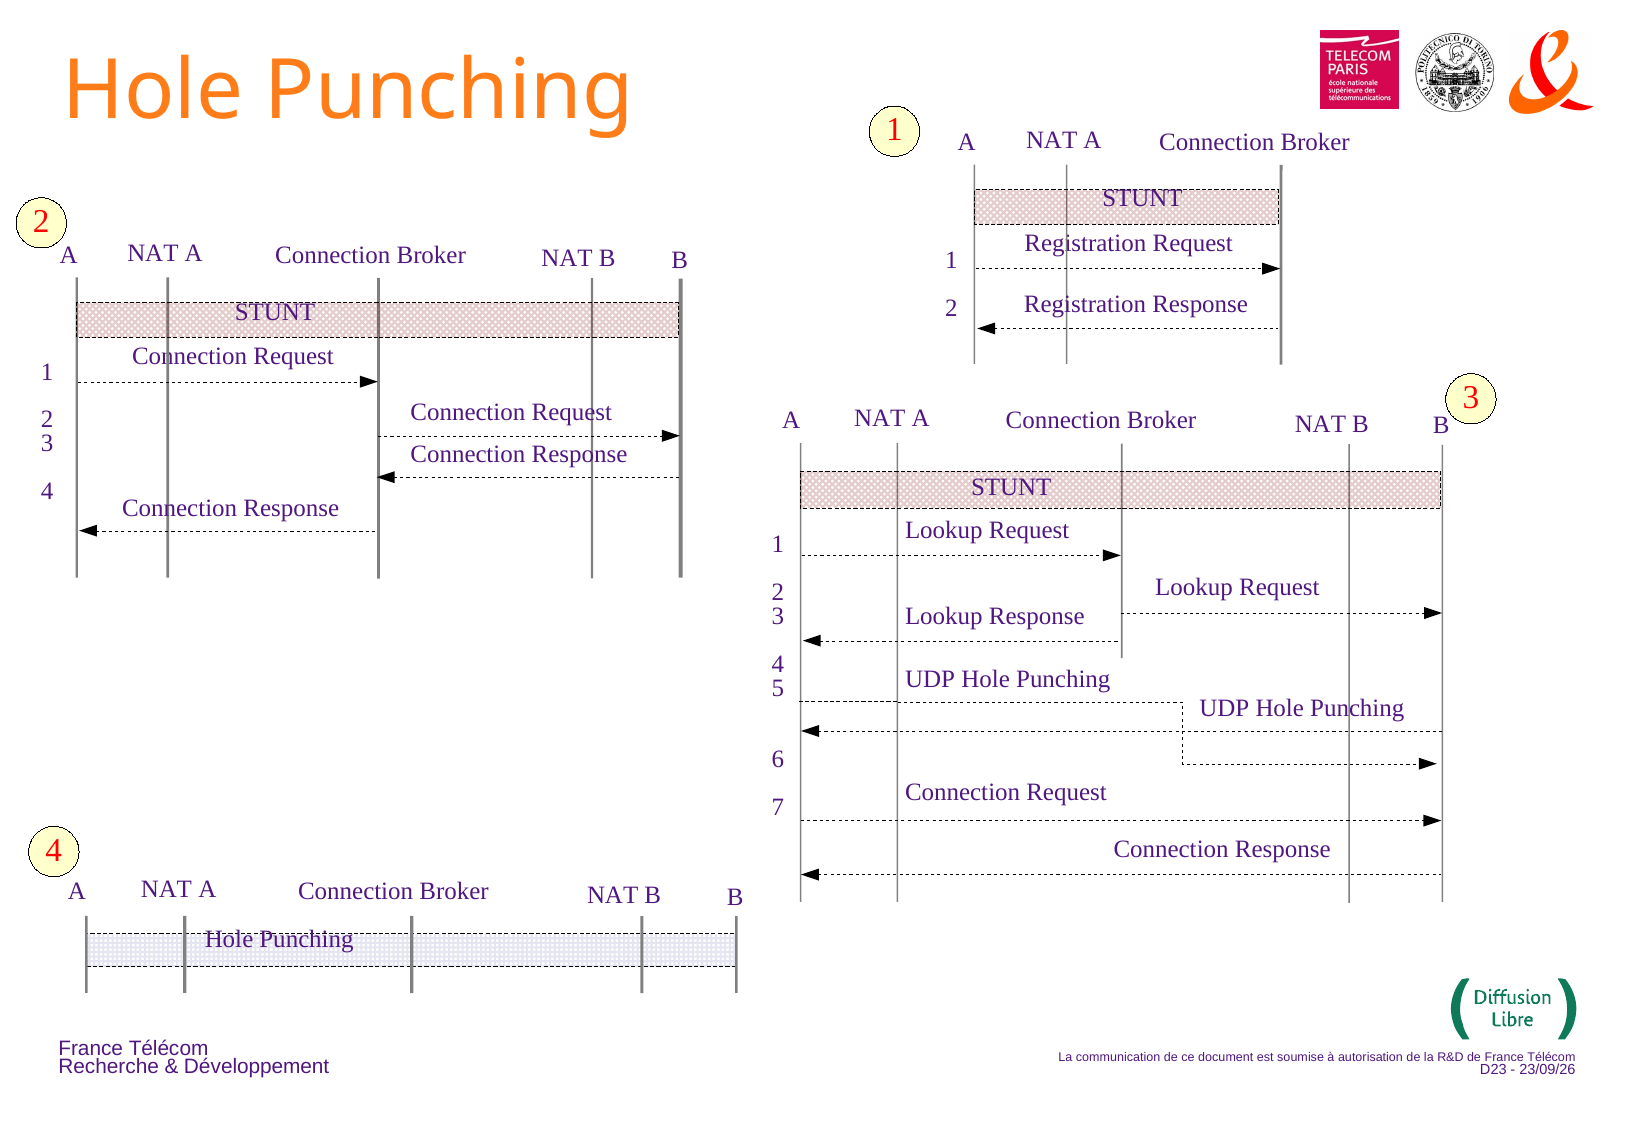

# Hole Punching
1
NAT A
A
Connection Broker
STUNT
Registration Request
Registration Response
2
NAT A
A
Connection Broker
NAT B
1
2
B
STUNT
Connection Request
1
2
3
4
3
Connection Request
NAT A
A
Connection Broker
NAT B
B
Connection Response
STUNT
Connection Response
Lookup Request
1
2
3
4
5
6
7
Lookup Request
Lookup Response
UDP Hole Punching
UDP Hole Punching
Connection Request
4
Connection Response
NAT A
A
Connection Broker
NAT B
B
Hole Punching